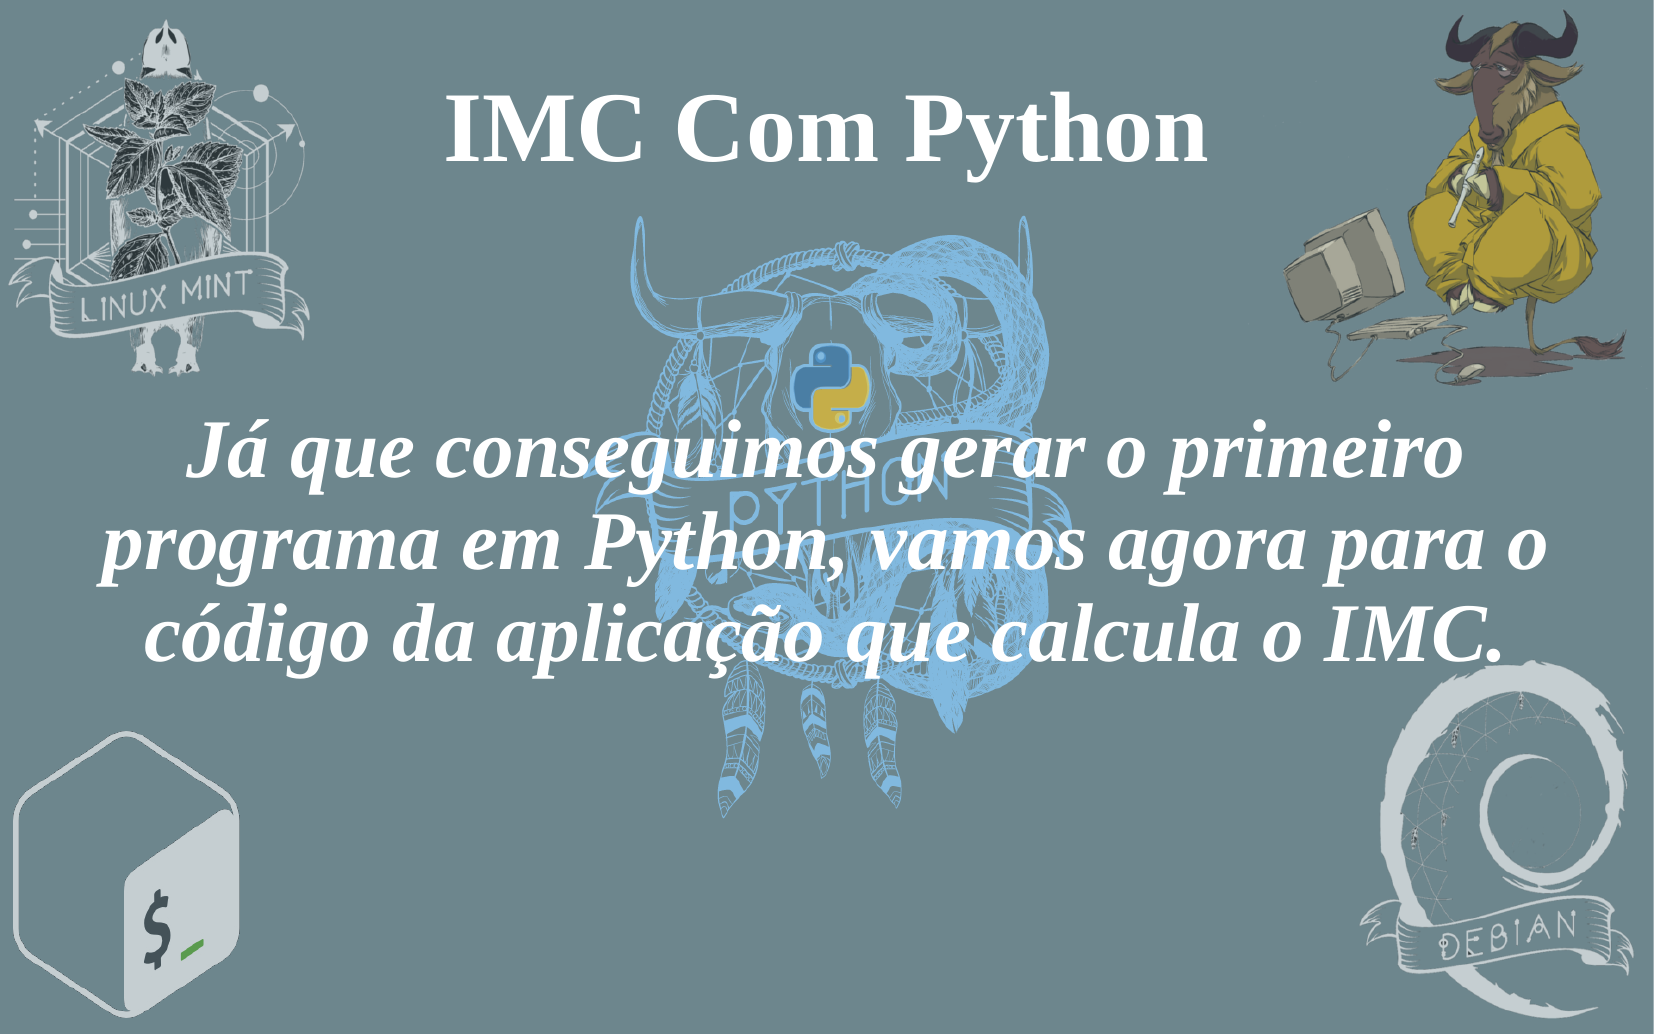

# IMC Com Python
Já que conseguimos gerar o primeiro programa em Python, vamos agora para o código da aplicação que calcula o IMC.